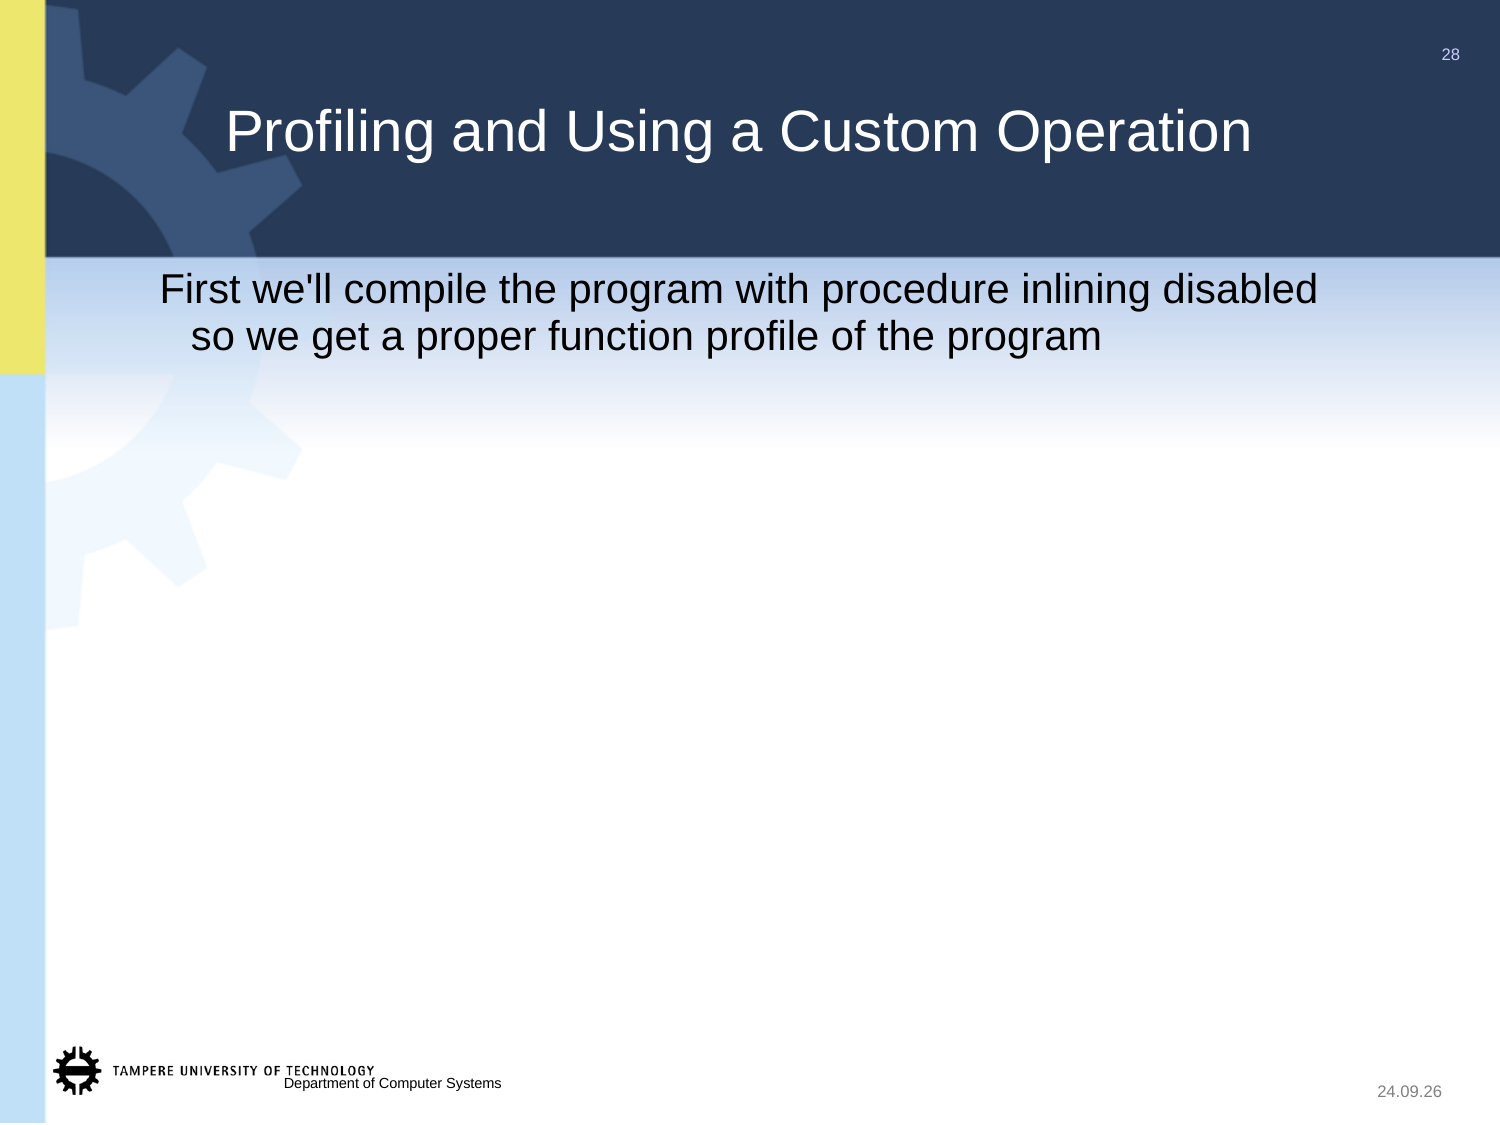

# Profiling and Using a Custom Operation
28
First we'll compile the program with procedure inlining disabled so we get a proper function profile of the program